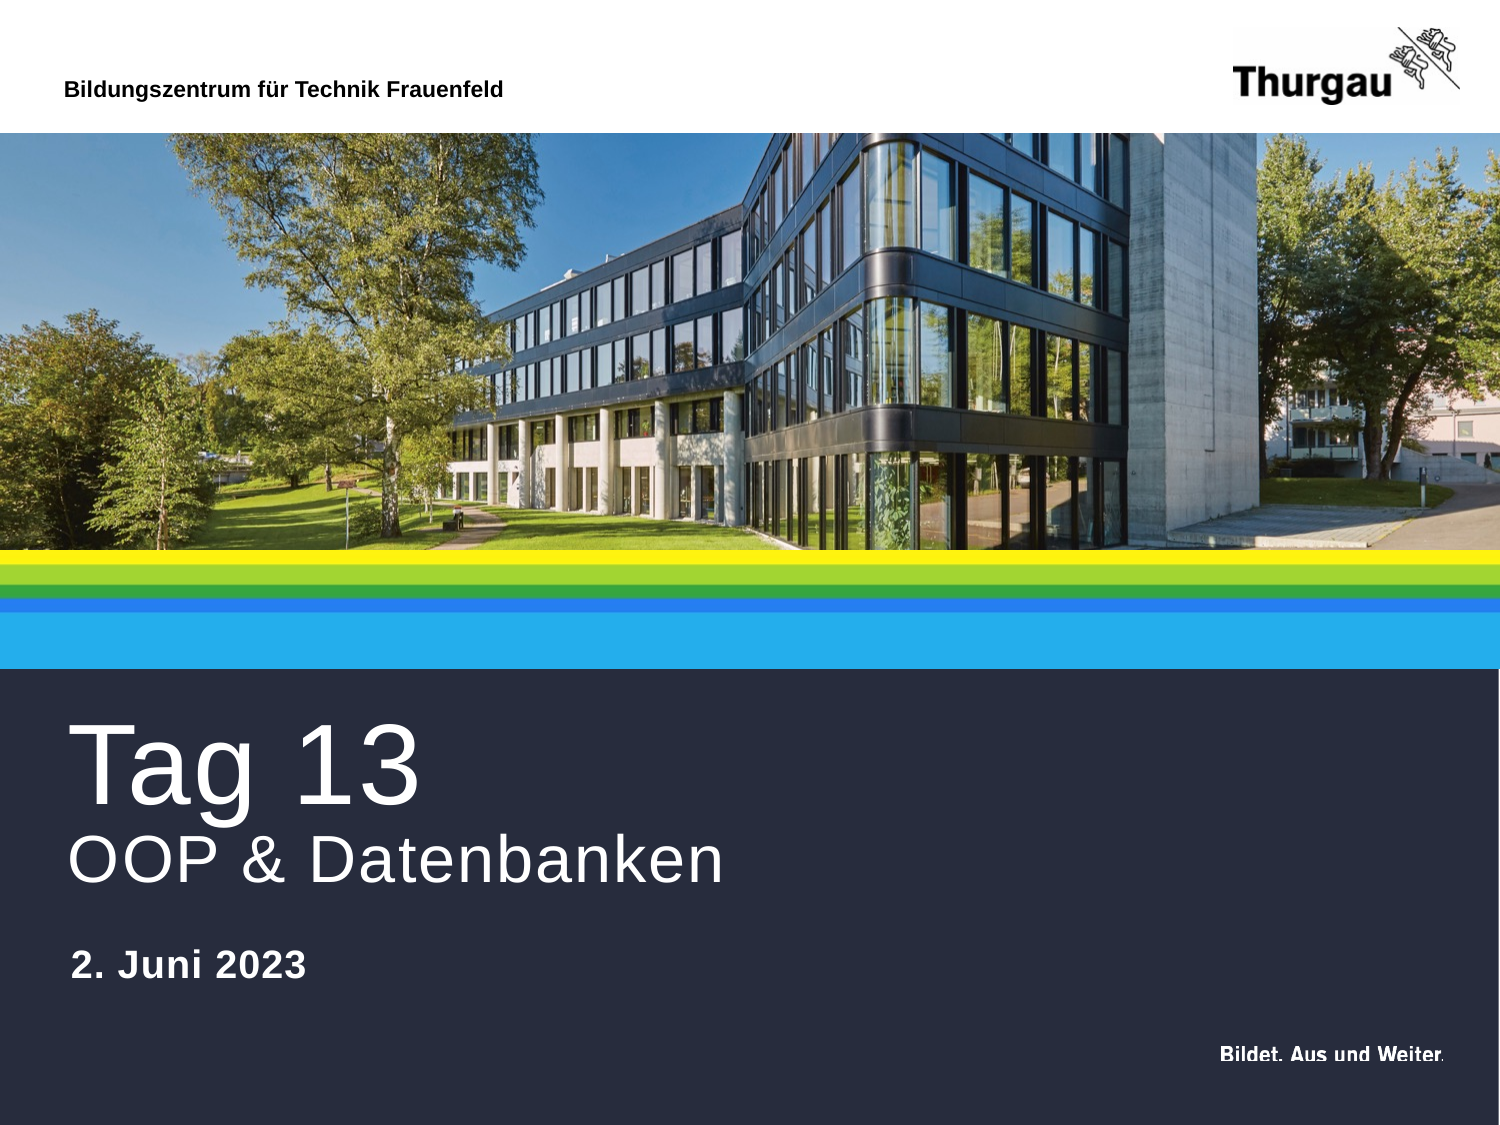

Bildungszentrum für Technik Frauenfeld
Tag 13
OOP & Datenbanken
2. Juni 2023